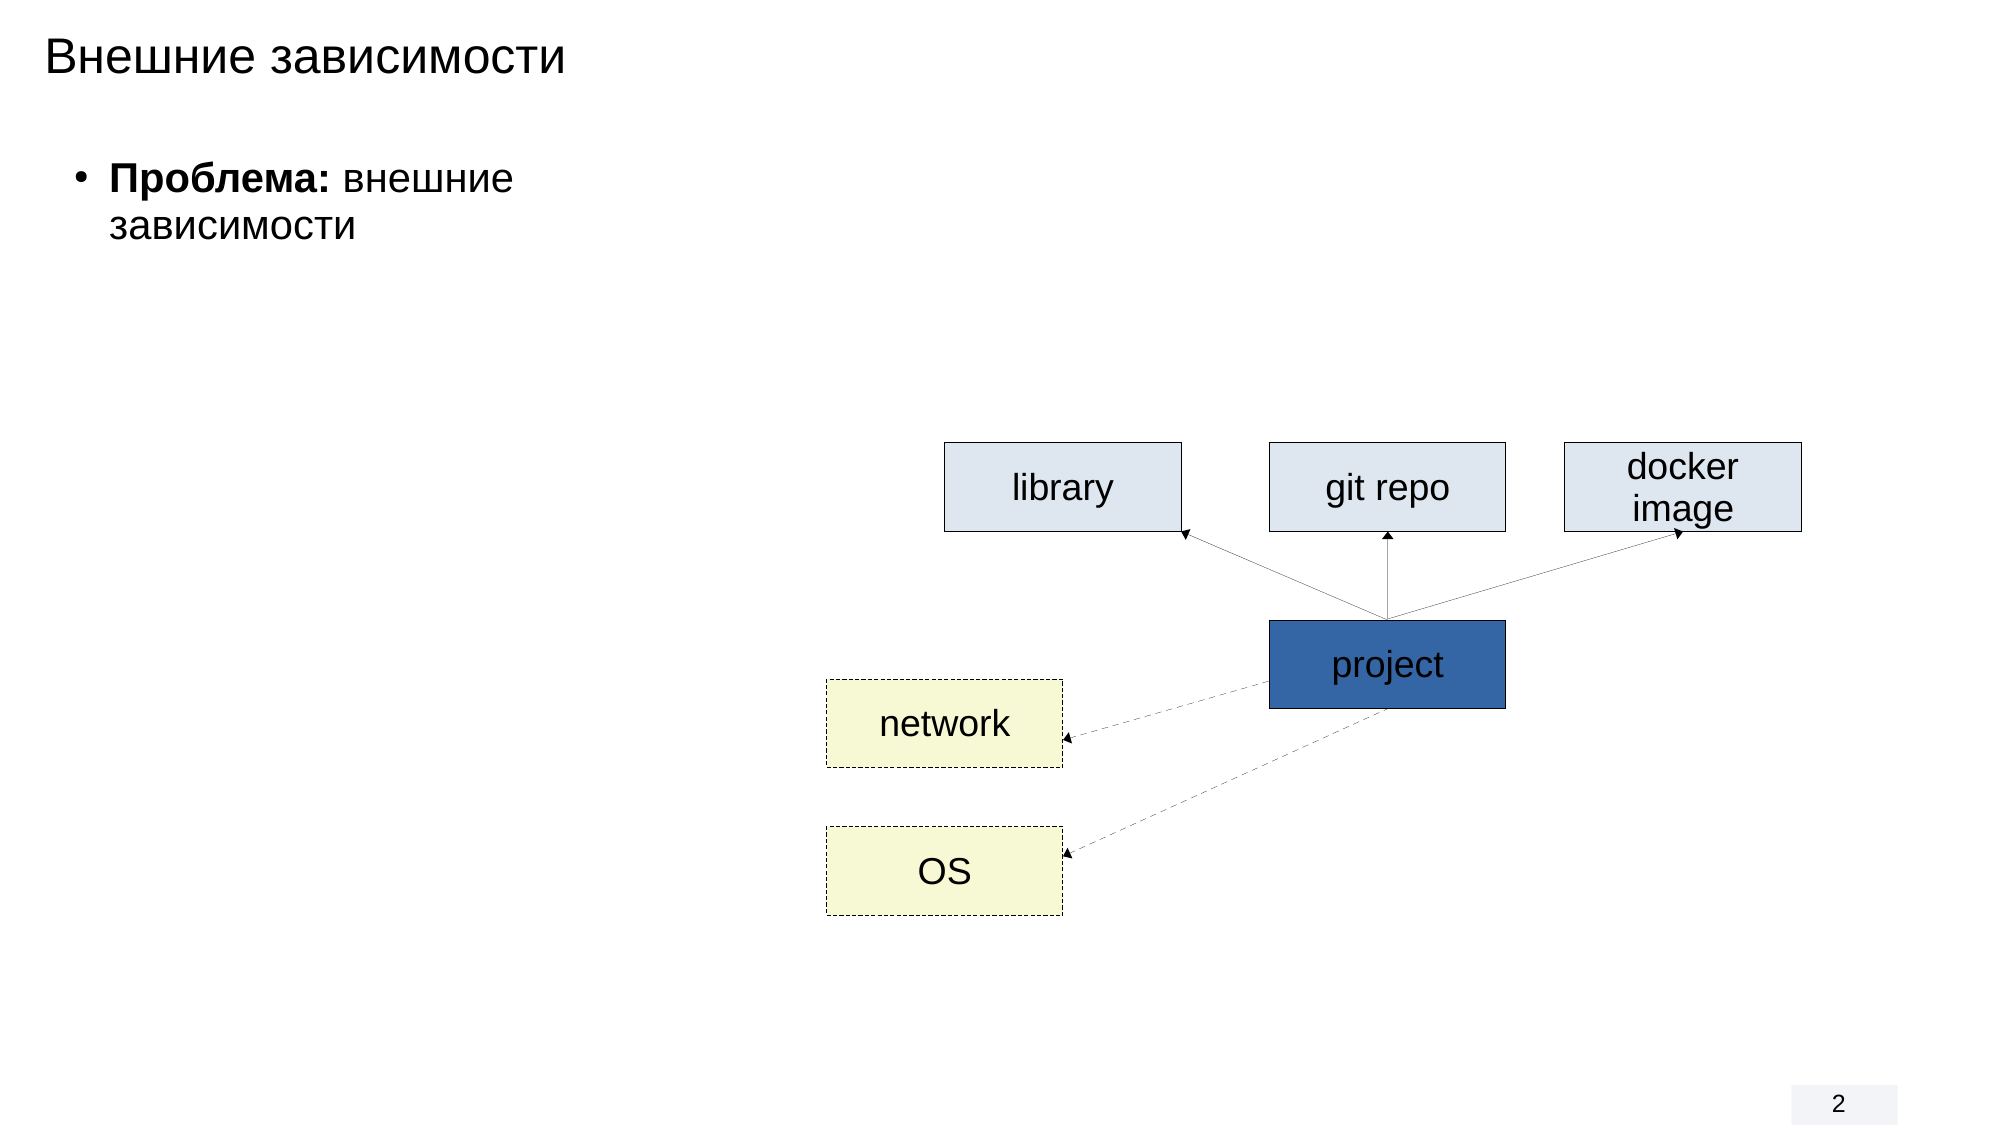

Внешние зависимости
Проблема: внешние зависимости
library
git repo
docker image
project
network
OS